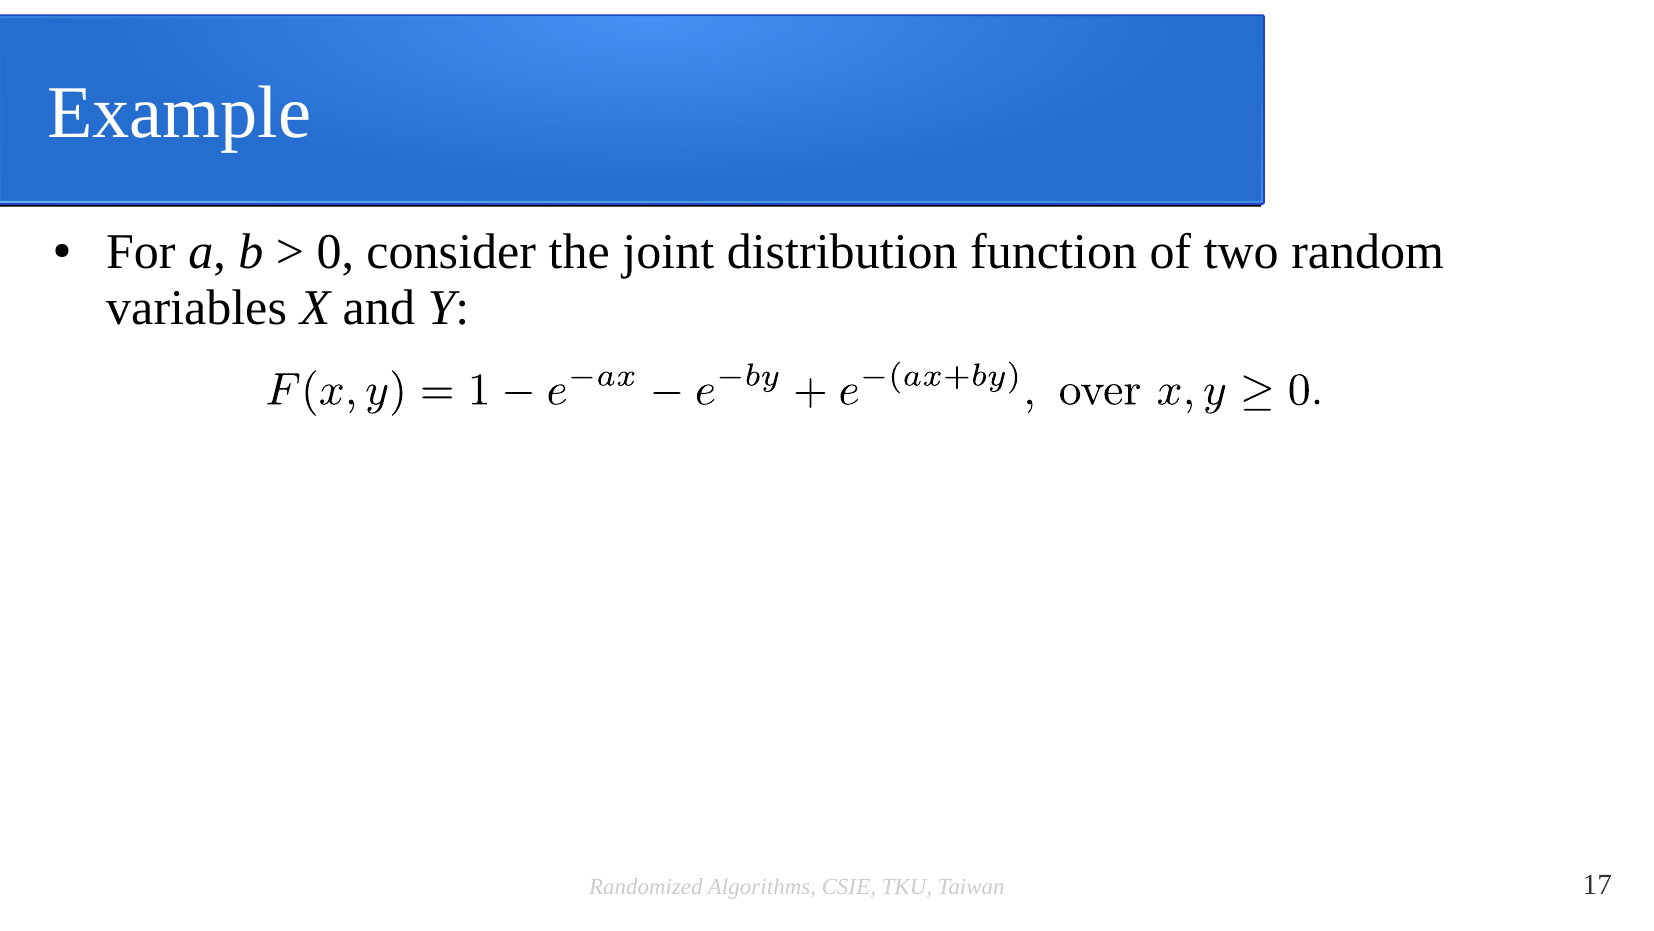

# Example
For a, b > 0, consider the joint distribution function of two random variables X and Y:
17
Randomized Algorithms, CSIE, TKU, Taiwan